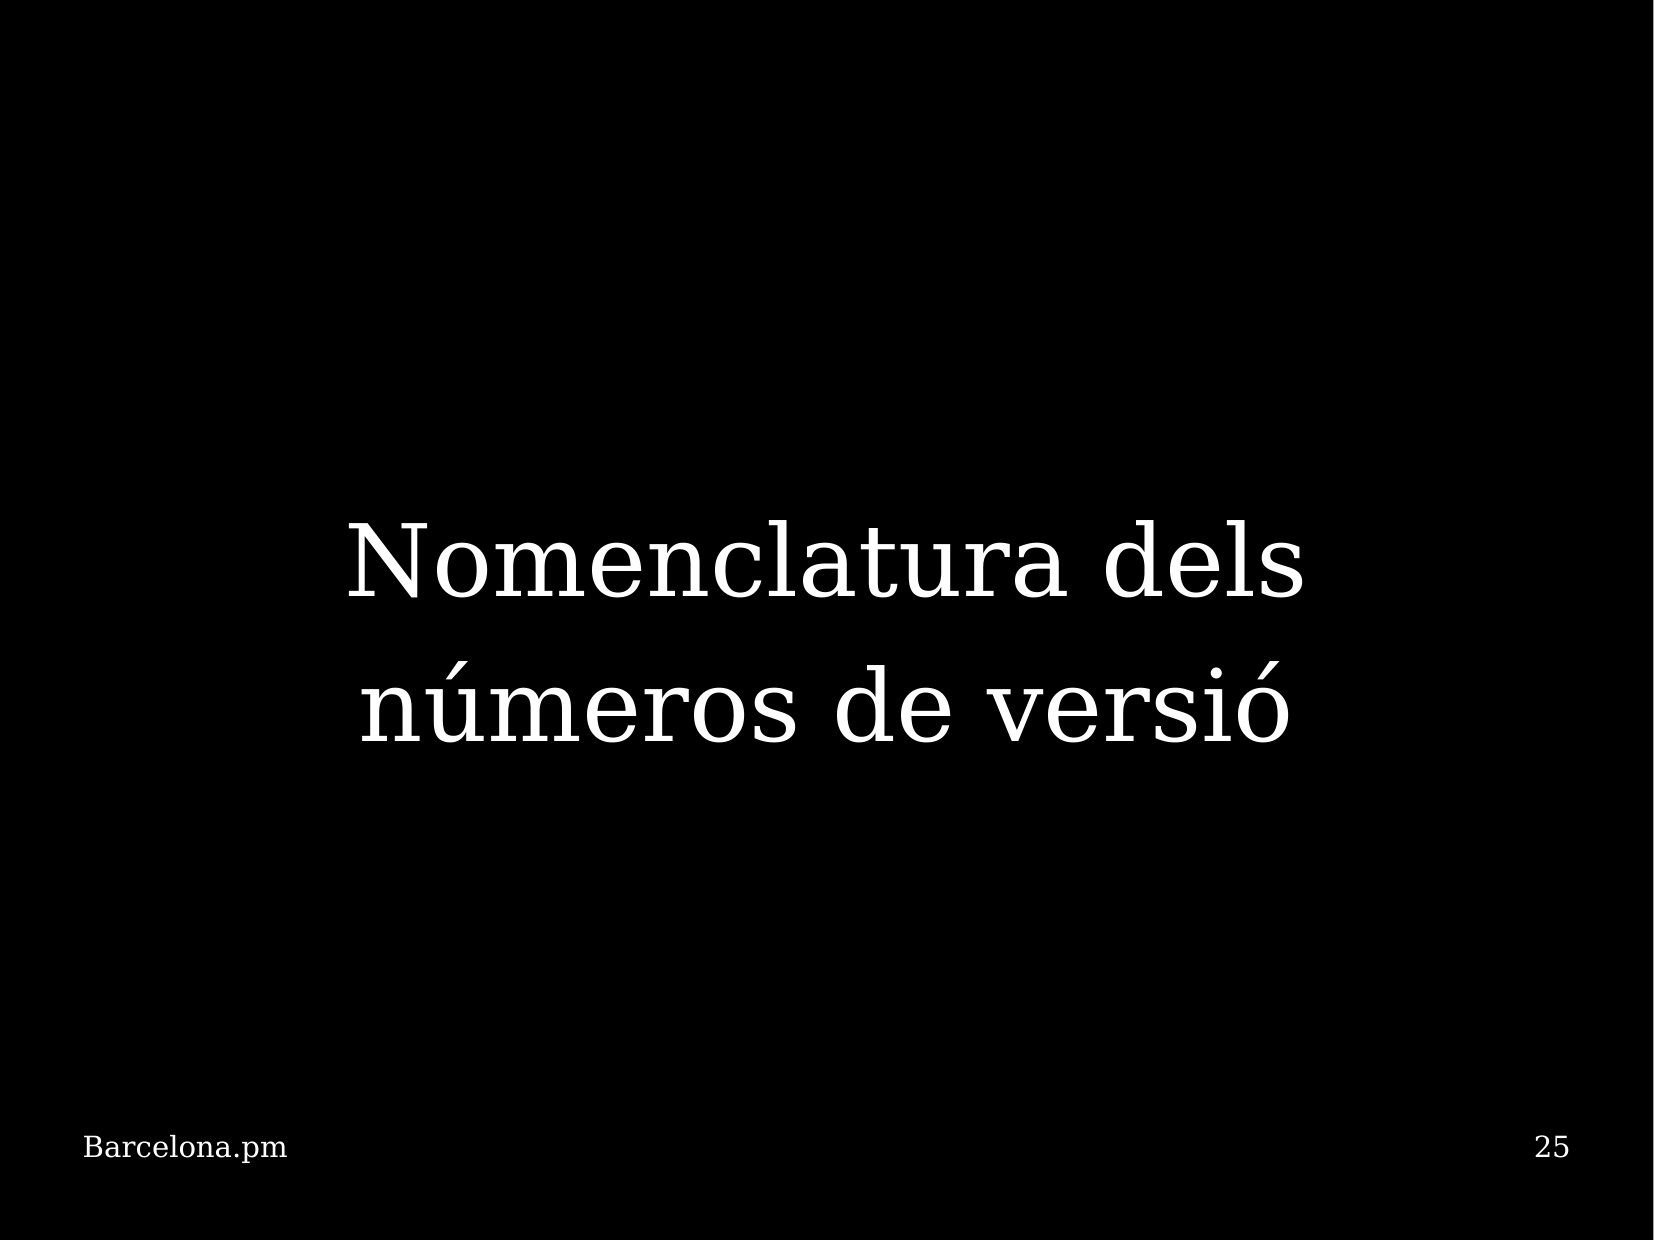

# Nomenclatura dels números de versió
Barcelona.pm
25